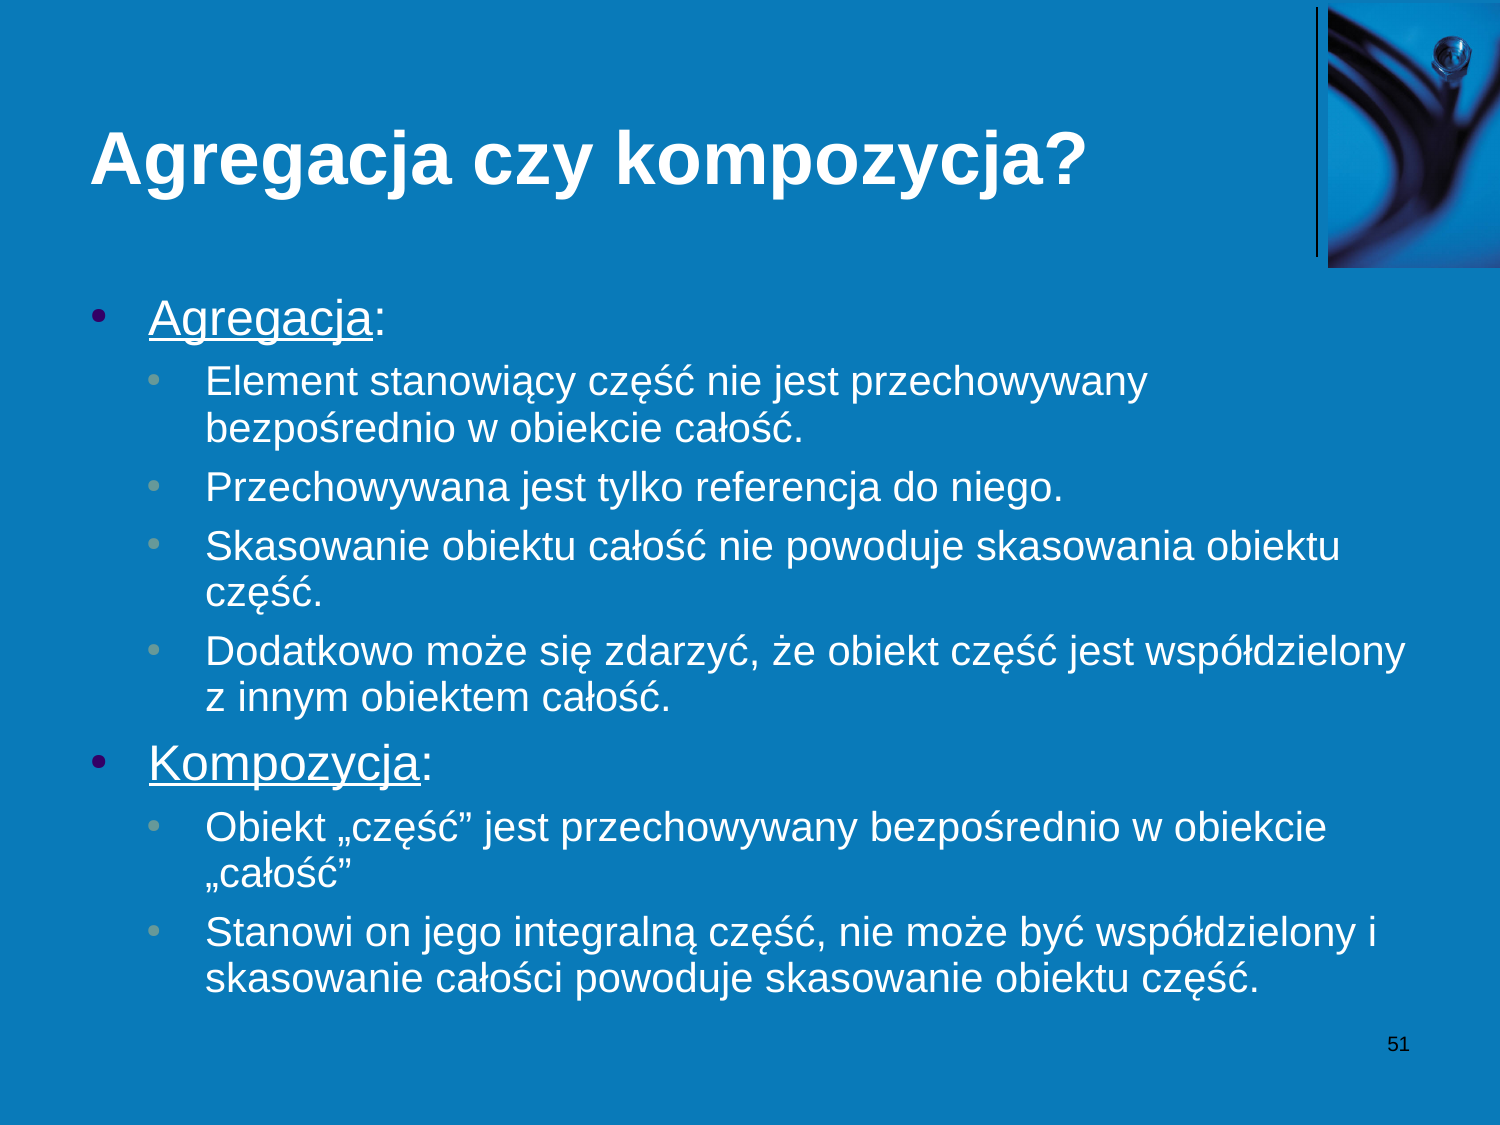

# Agregacja czy kompozycja?
Agregacja:
Element stanowiący część nie jest przechowywany bezpośrednio w obiekcie całość.
Przechowywana jest tylko referencja do niego.
Skasowanie obiektu całość nie powoduje skasowania obiektu część.
Dodatkowo może się zdarzyć, że obiekt część jest współdzielony z innym obiektem całość.
Kompozycja:
Obiekt „część” jest przechowywany bezpośrednio w obiekcie „całość”
Stanowi on jego integralną część, nie może być współdzielony i skasowanie całości powoduje skasowanie obiektu część.
51